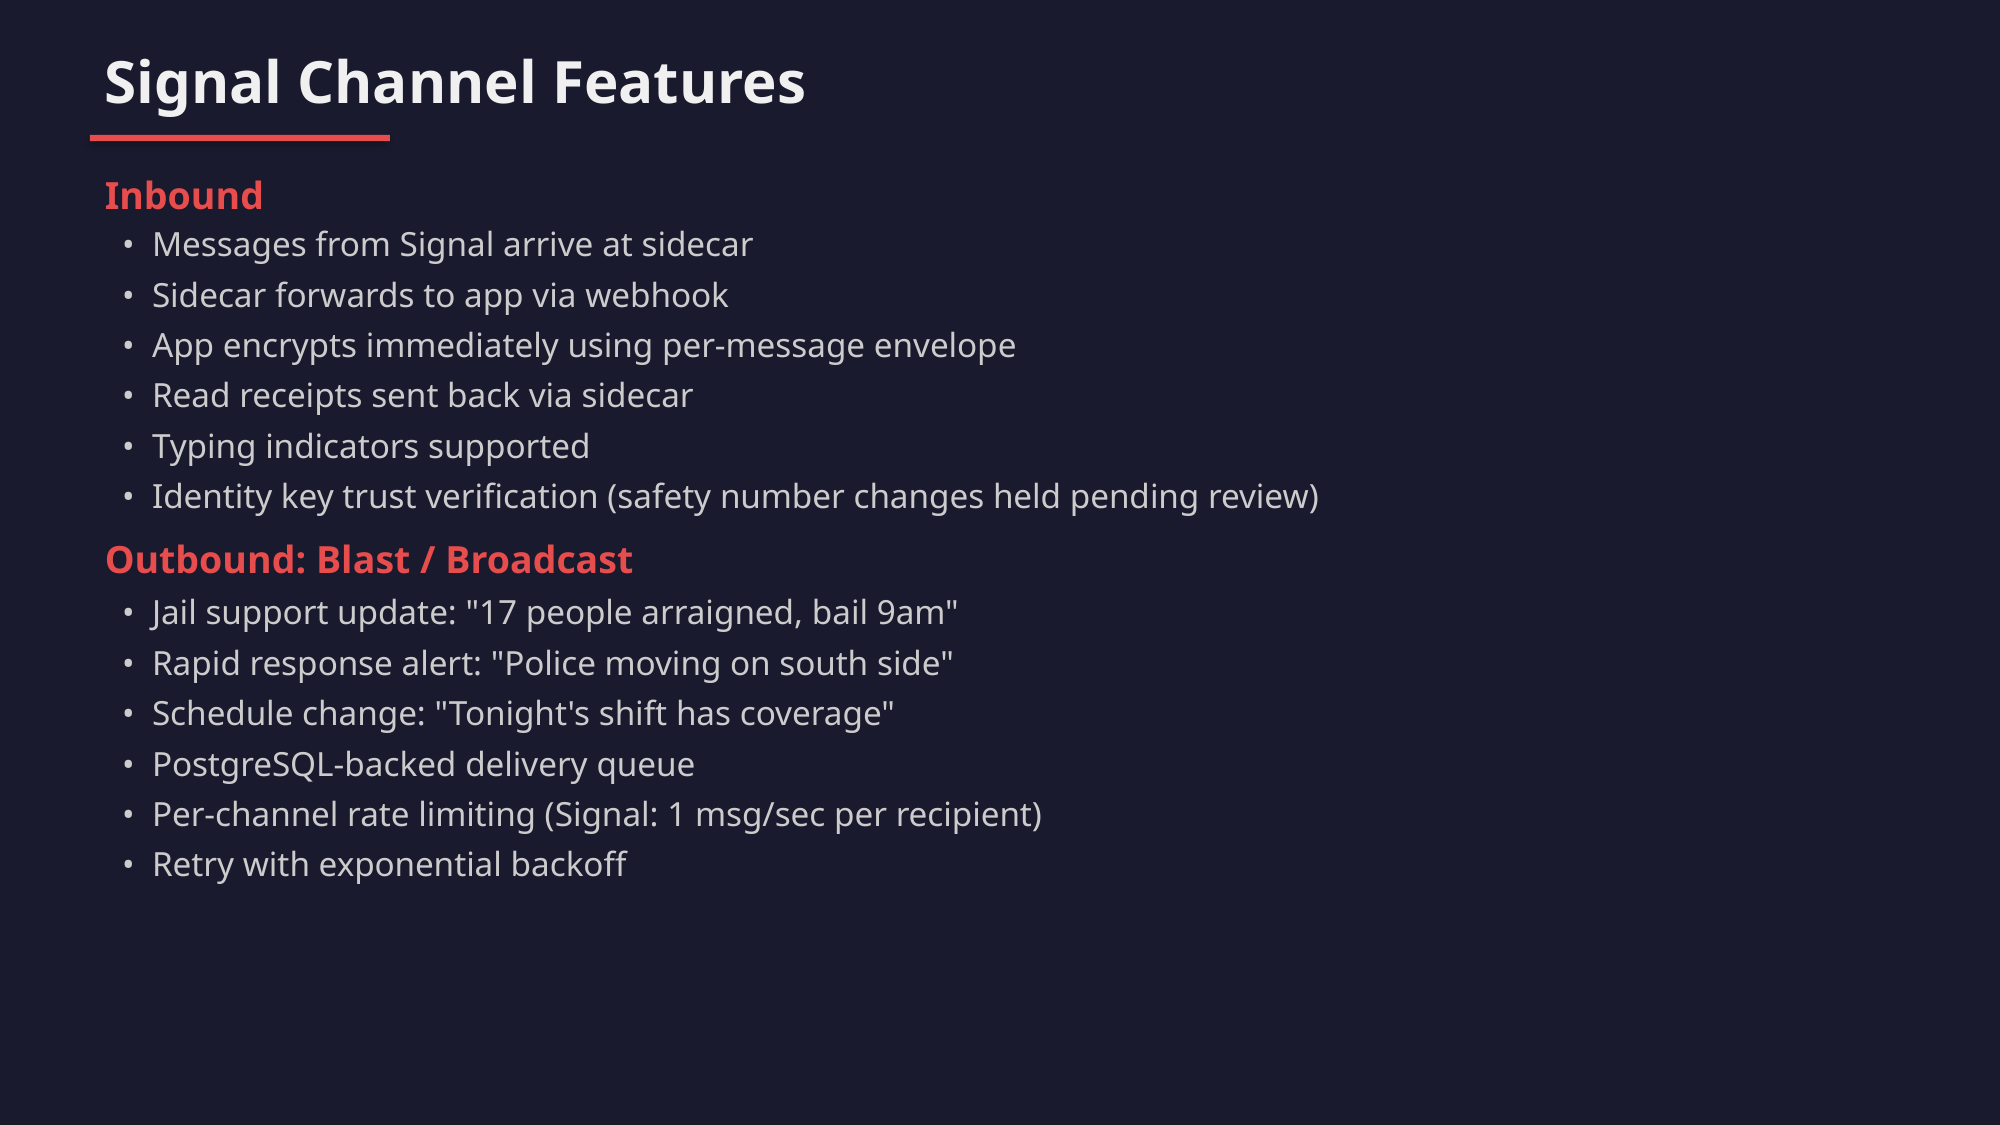

Signal Channel Features
Inbound
 • Messages from Signal arrive at sidecar
 • Sidecar forwards to app via webhook
 • App encrypts immediately using per-message envelope
 • Read receipts sent back via sidecar
 • Typing indicators supported
 • Identity key trust verification (safety number changes held pending review)
Outbound: Blast / Broadcast
 • Jail support update: "17 people arraigned, bail 9am"
 • Rapid response alert: "Police moving on south side"
 • Schedule change: "Tonight's shift has coverage"
 • PostgreSQL-backed delivery queue
 • Per-channel rate limiting (Signal: 1 msg/sec per recipient)
 • Retry with exponential backoff